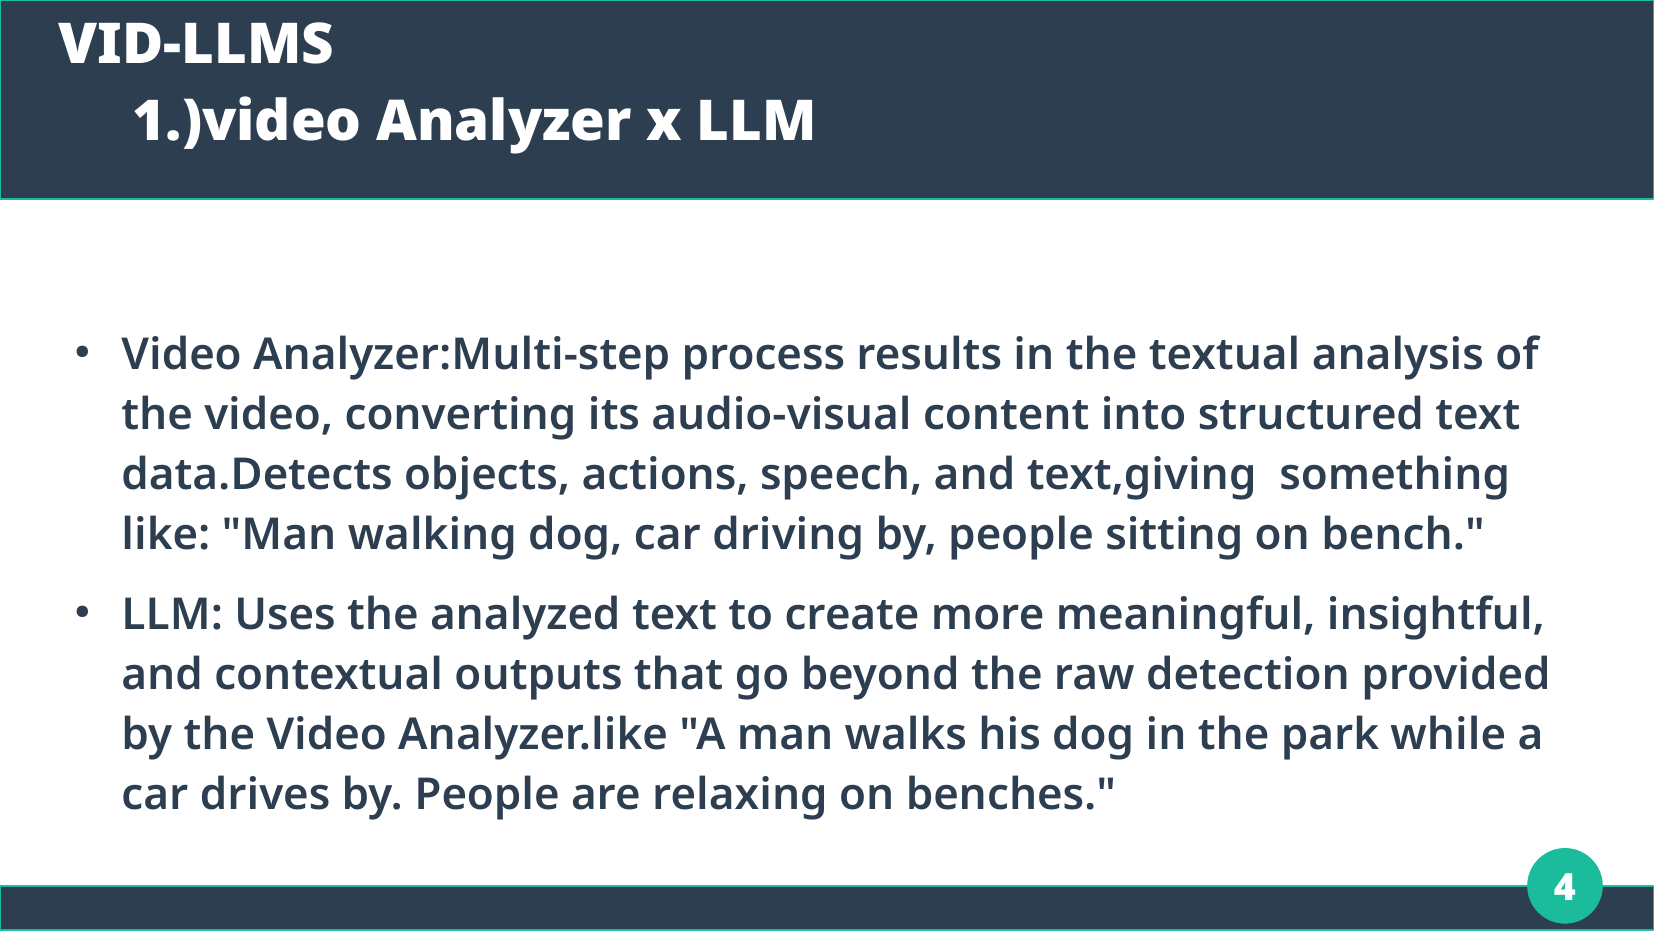

# VID-LLMS 1.)video Analyzer x LLM
Video Analyzer:Multi-step process results in the textual analysis of the video, converting its audio-visual content into structured text data.Detects objects, actions, speech, and text,giving something like: "Man walking dog, car driving by, people sitting on bench."
LLM: Uses the analyzed text to create more meaningful, insightful, and contextual outputs that go beyond the raw detection provided by the Video Analyzer.like "A man walks his dog in the park while a car drives by. People are relaxing on benches."
4